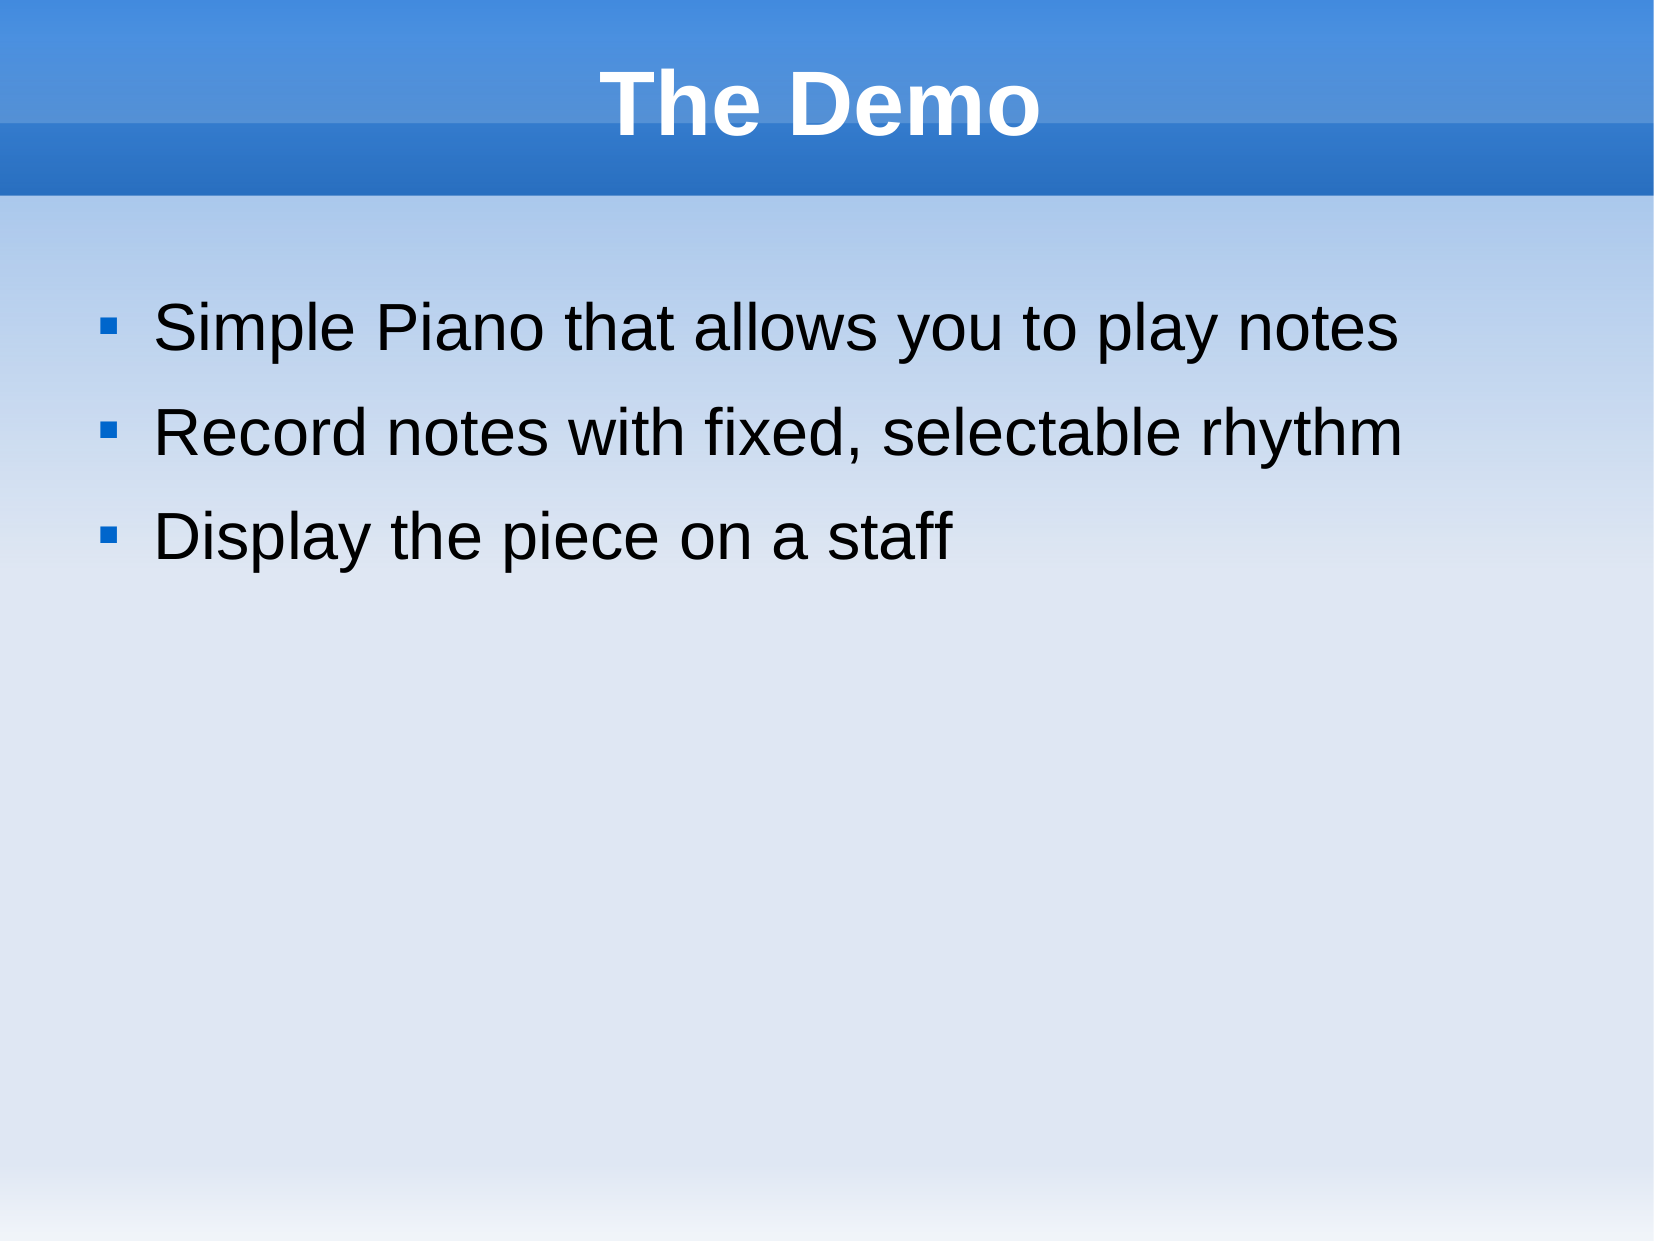

# The Demo
Simple Piano that allows you to play notes
Record notes with fixed, selectable rhythm
Display the piece on a staff